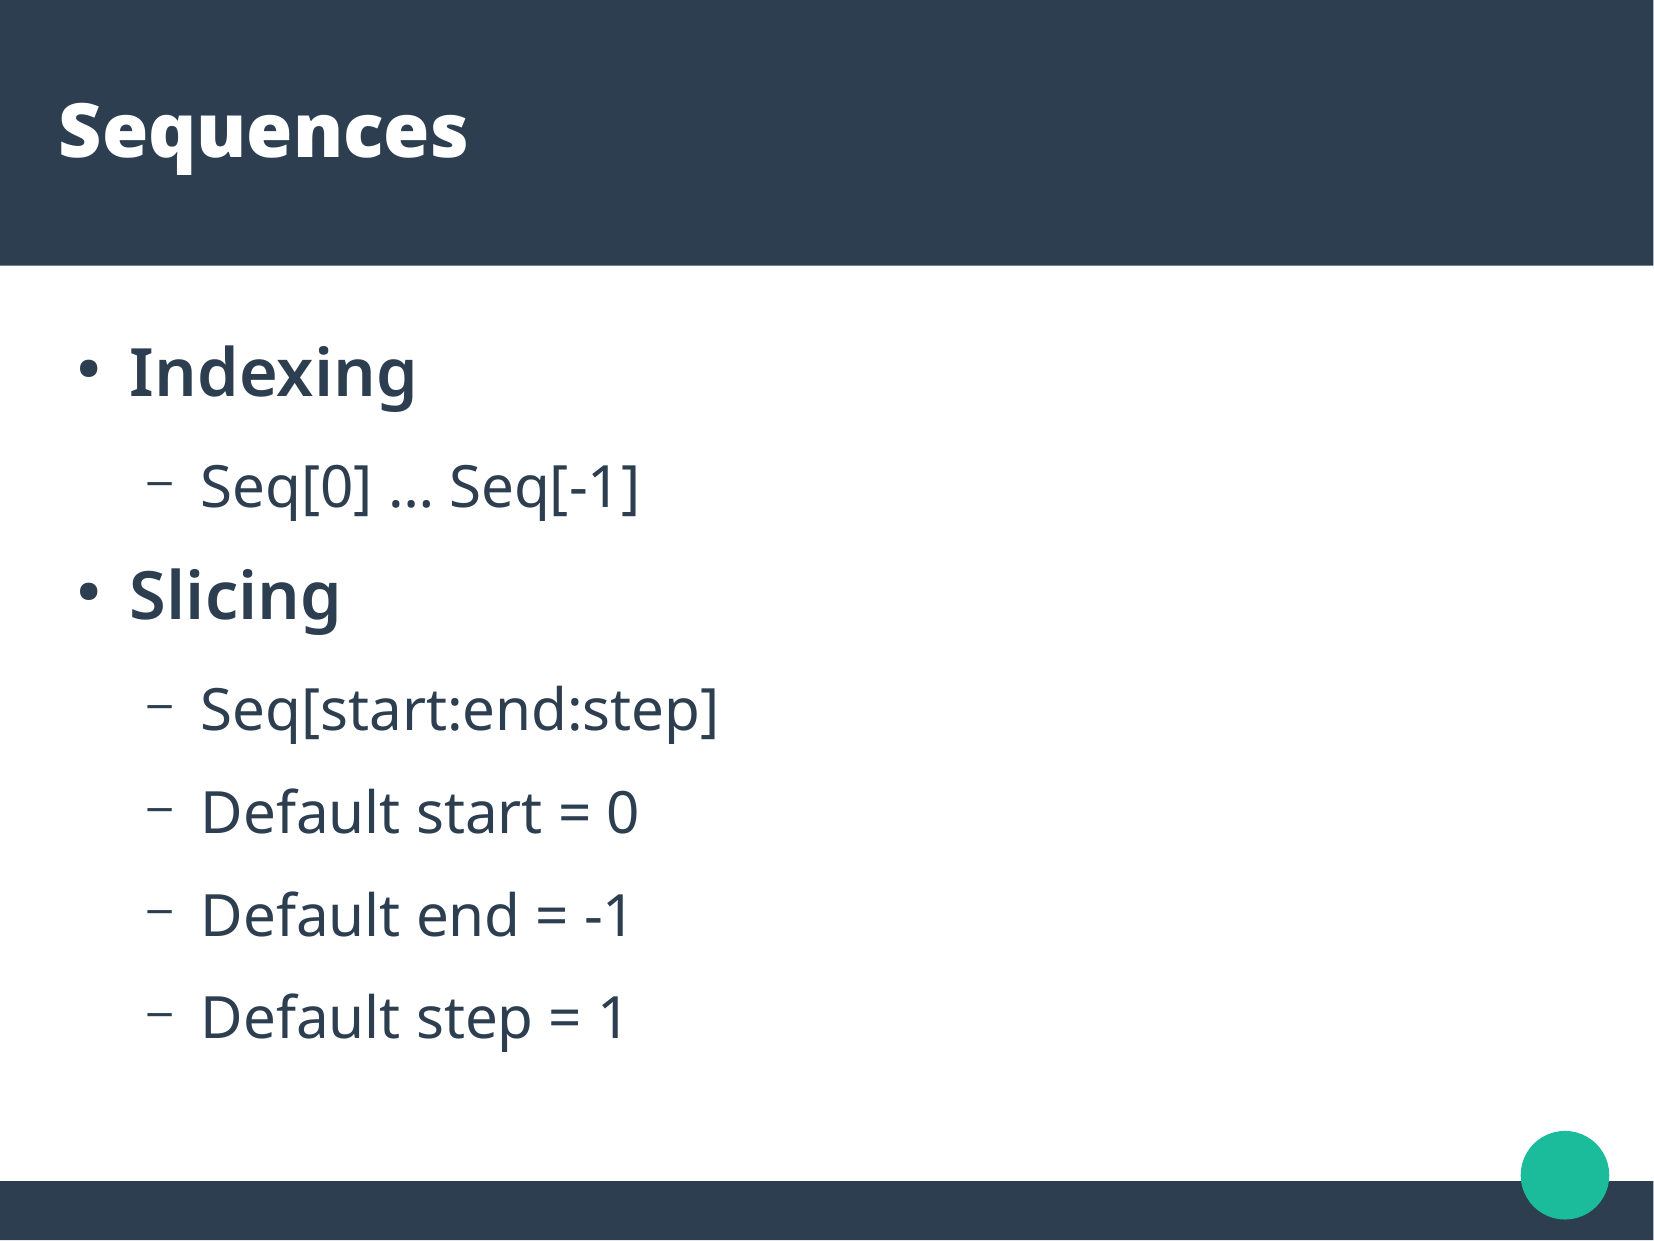

# Sequences
Indexing
Seq[0] … Seq[-1]
Slicing
Seq[start:end:step]
Default start = 0
Default end = -1
Default step = 1